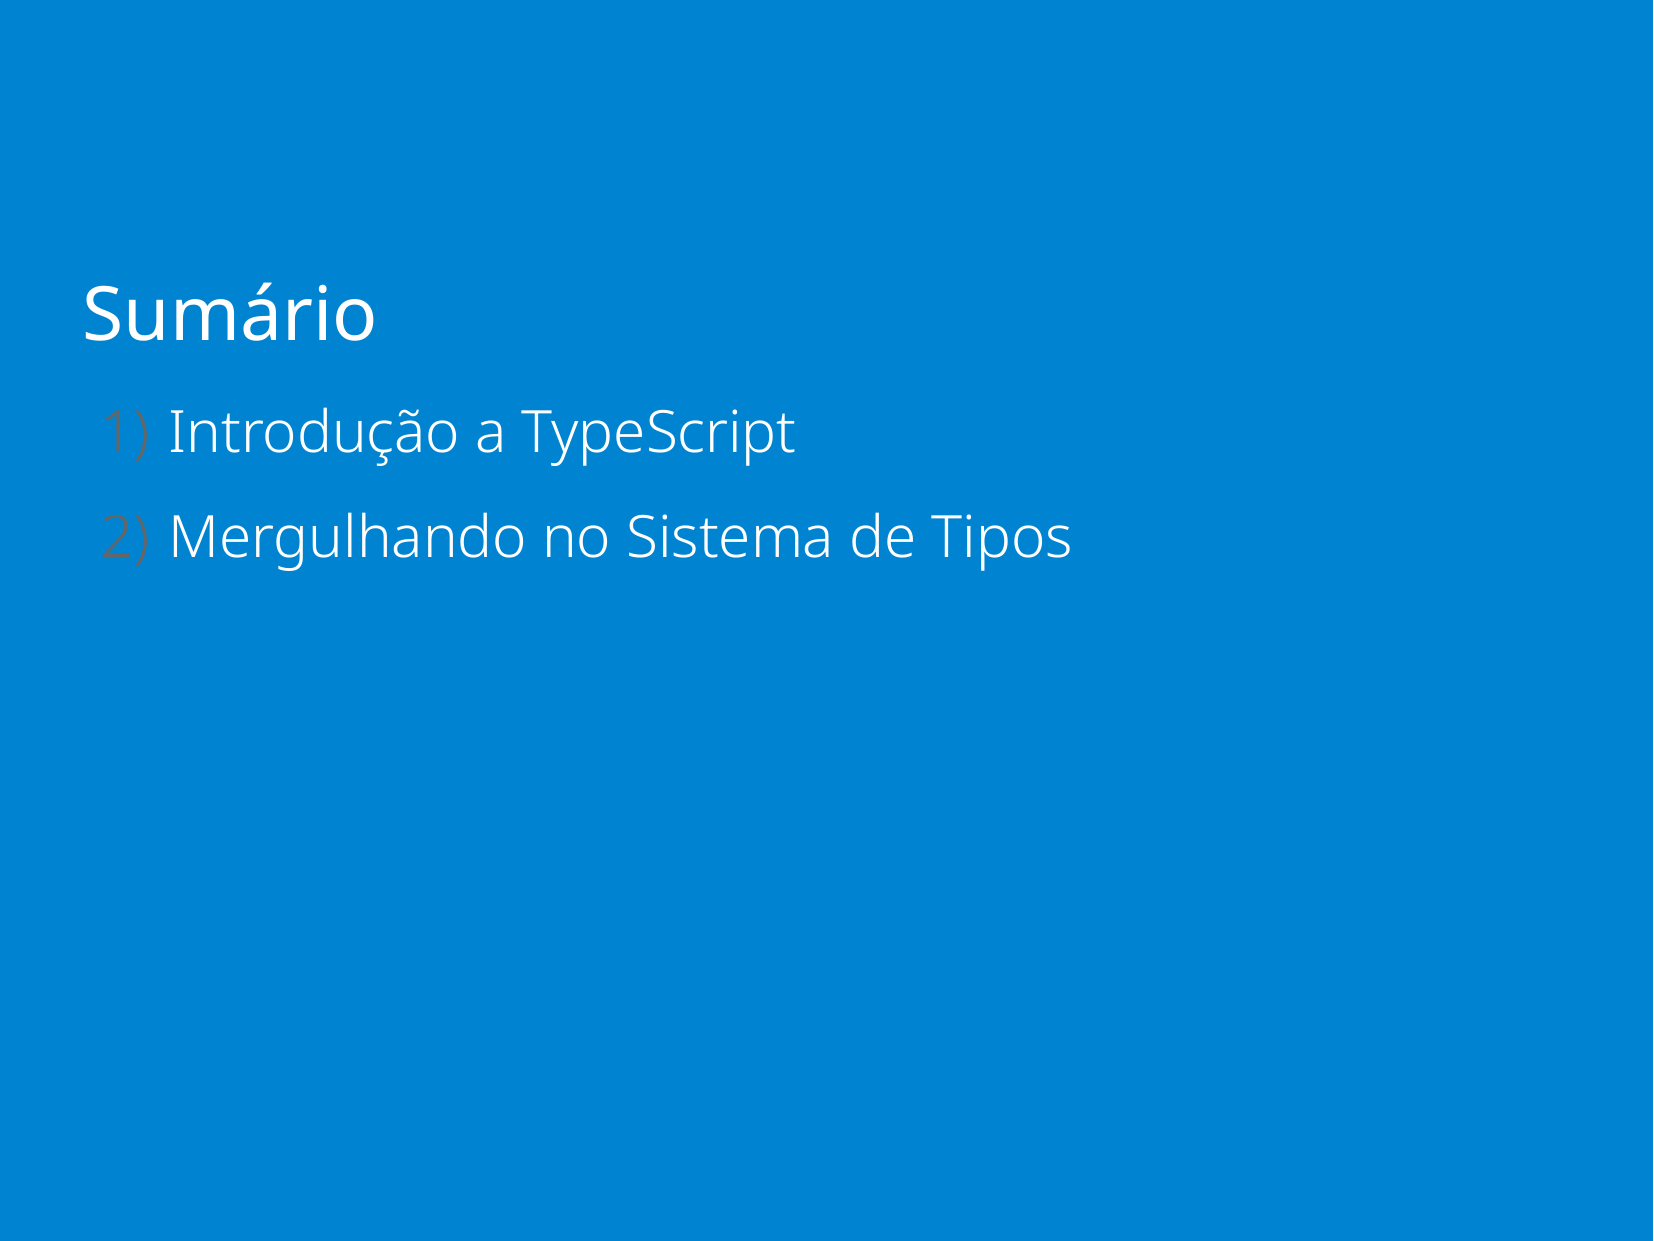

# Sumário
 Introdução a TypeScript
 Mergulhando no Sistema de Tipos